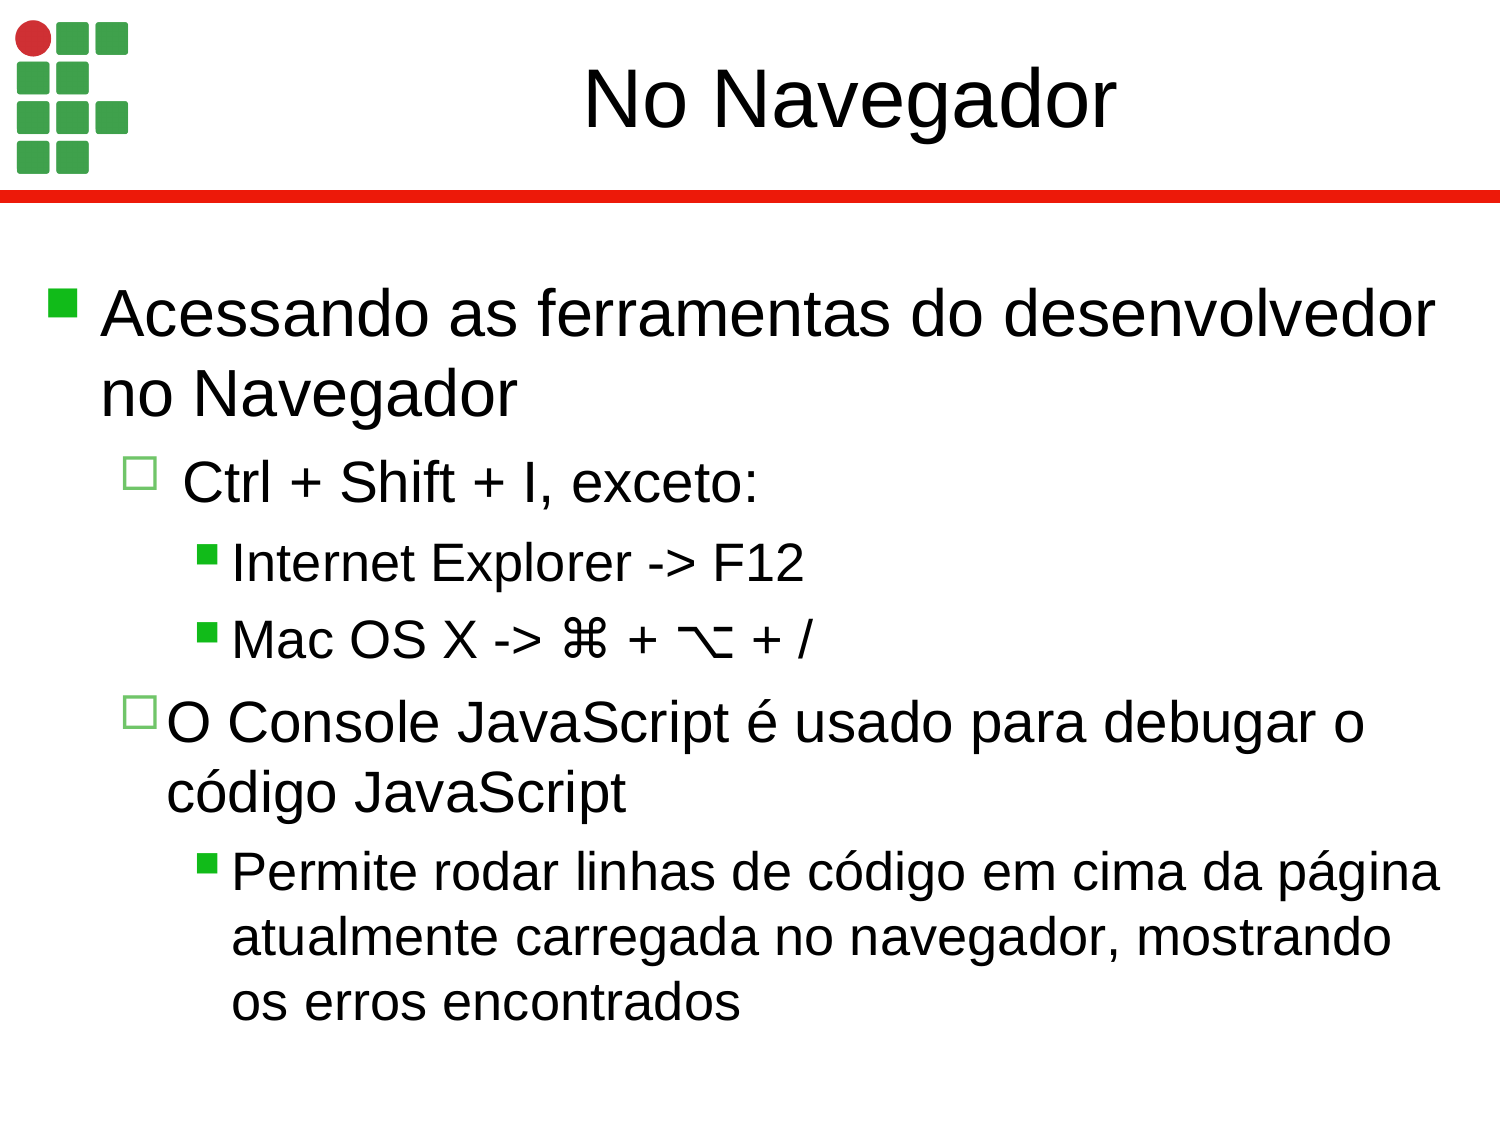

# No Navegador
Acessando as ferramentas do desenvolvedor no Navegador
 Ctrl + Shift + I, exceto:
Internet Explorer -> F12
Mac OS X -> ⌘ + ⌥ + /
O Console JavaScript é usado para debugar o código JavaScript
Permite rodar linhas de código em cima da página atualmente carregada no navegador, mostrando os erros encontrados